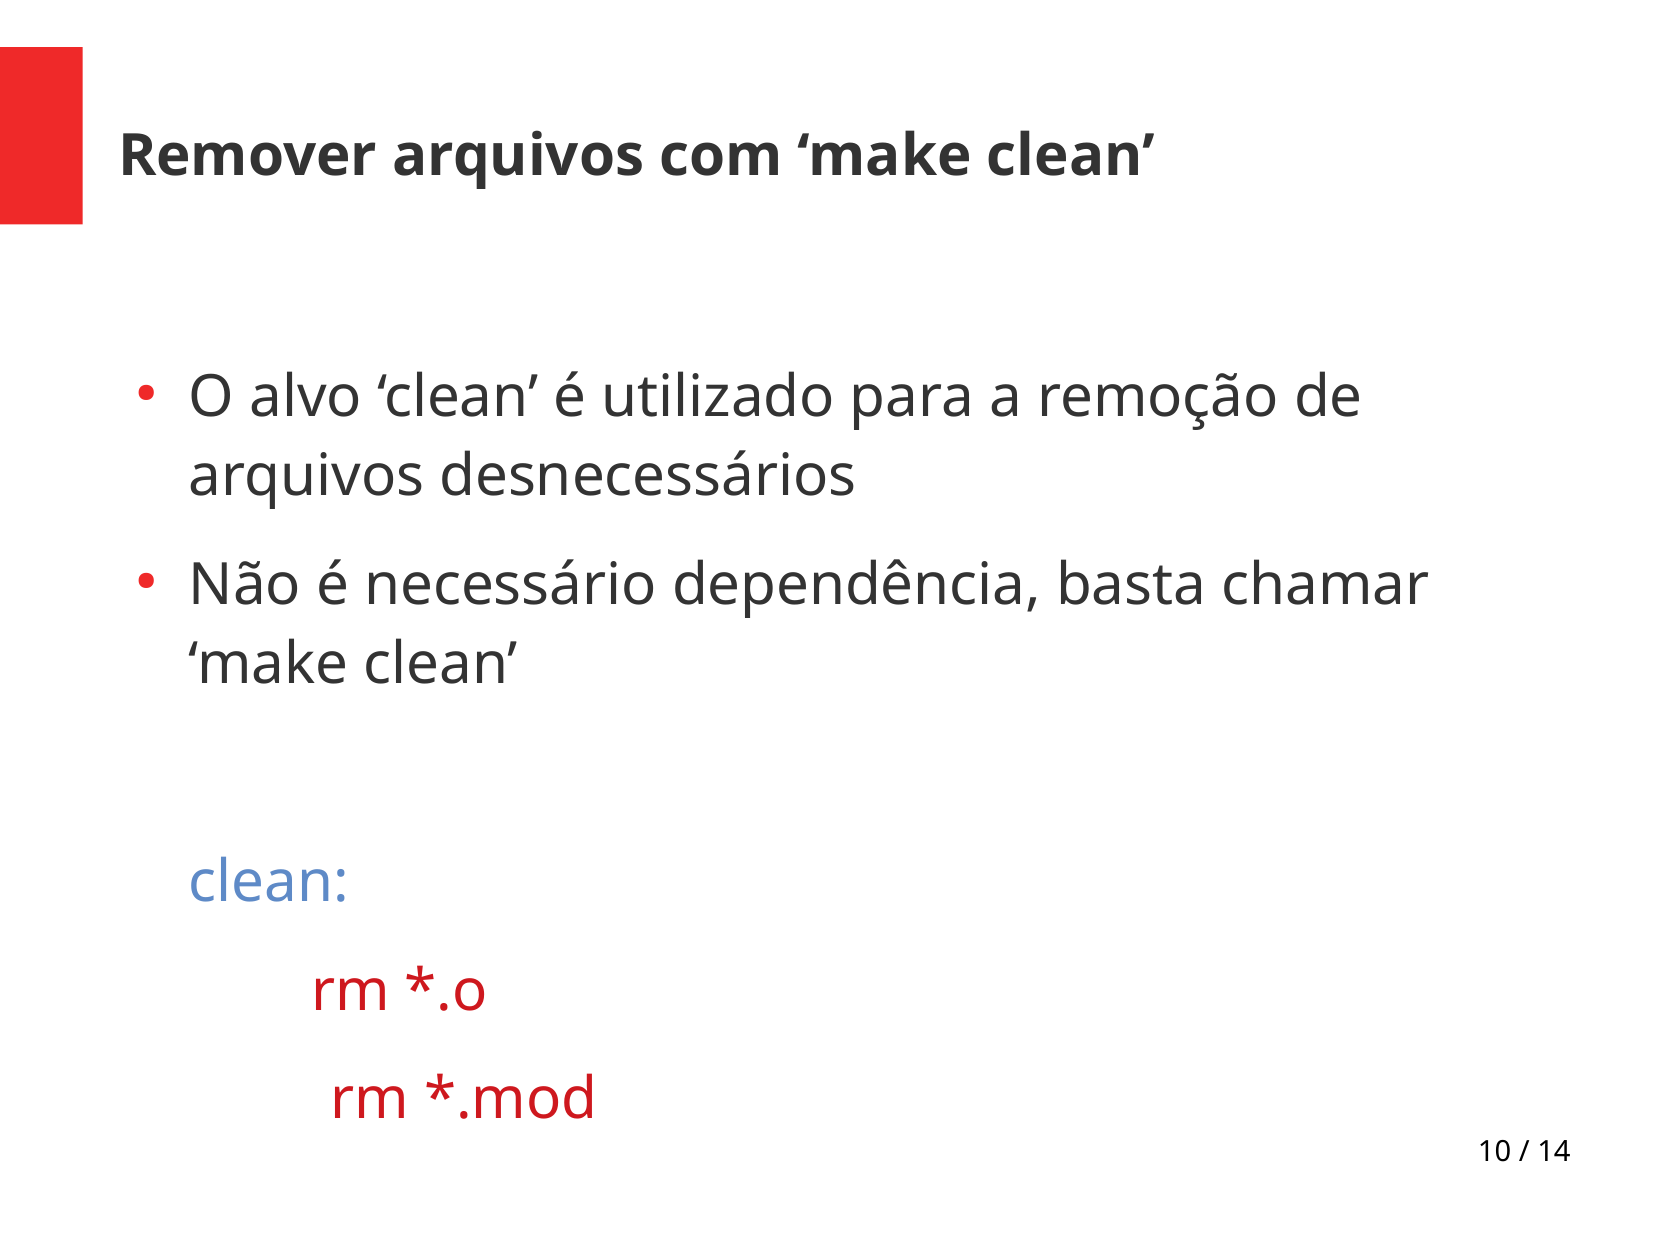

# Remover arquivos com ‘make clean’
O alvo ‘clean’ é utilizado para a remoção de arquivos desnecessários
Não é necessário dependência, basta chamar ‘make clean’
clean:
 rm *.o
rm *.mod
10